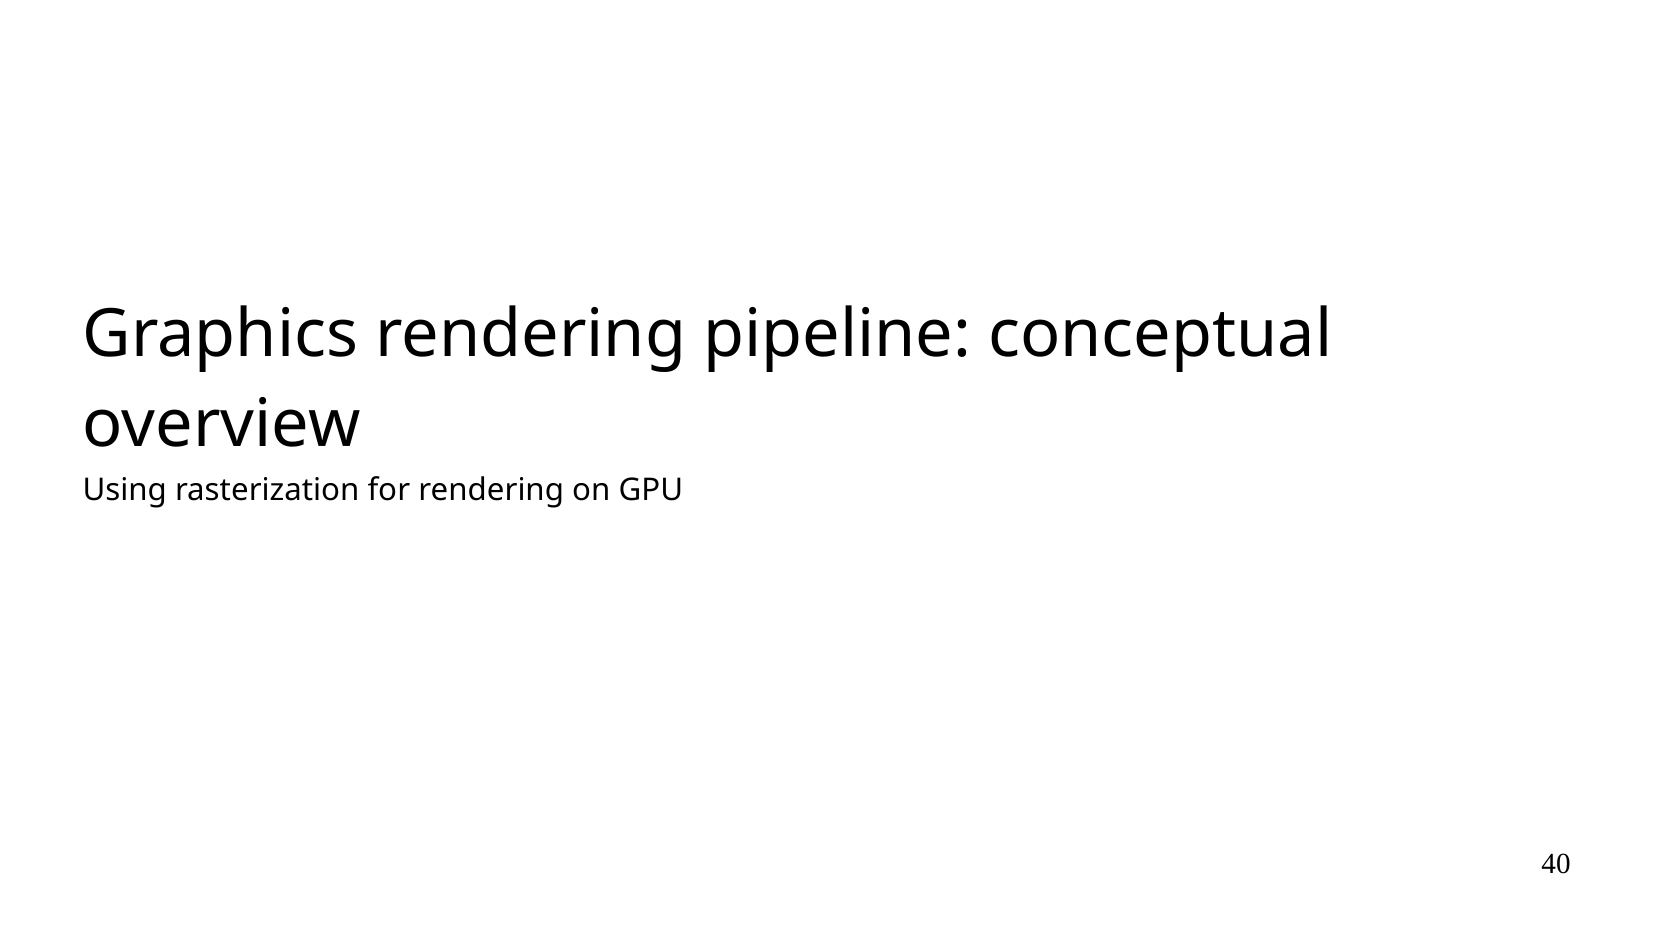

# Graphics rendering pipeline: conceptual overview
Using rasterization for rendering on GPU
40